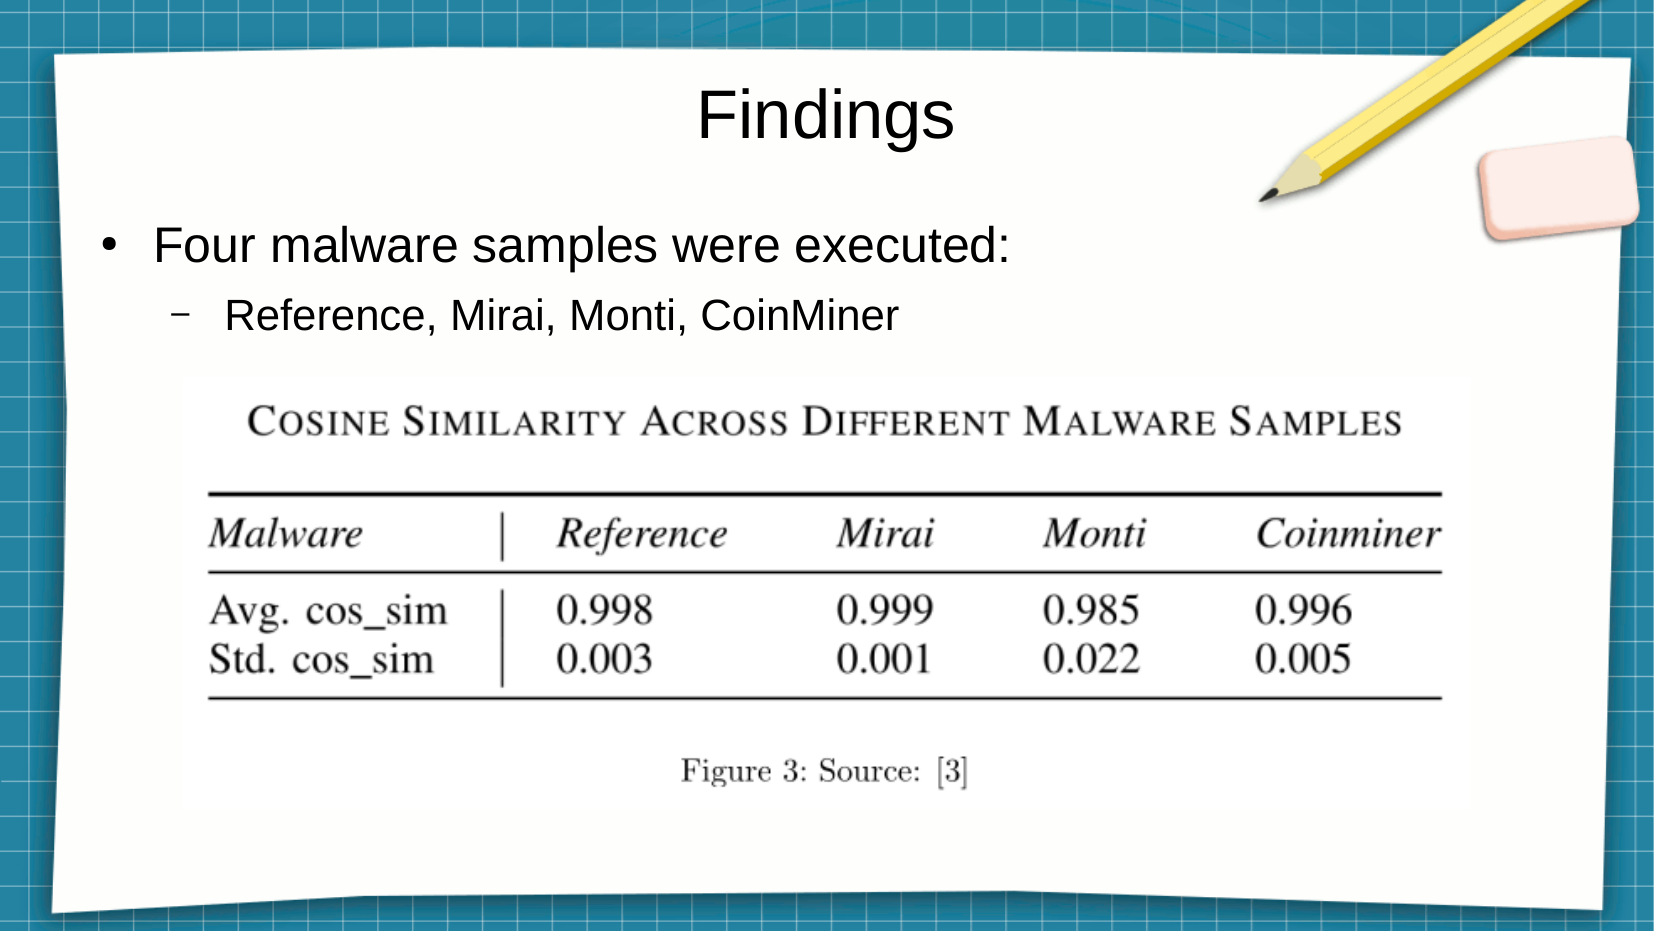

# Findings
Four malware samples were executed:
Reference, Mirai, Monti, CoinMiner